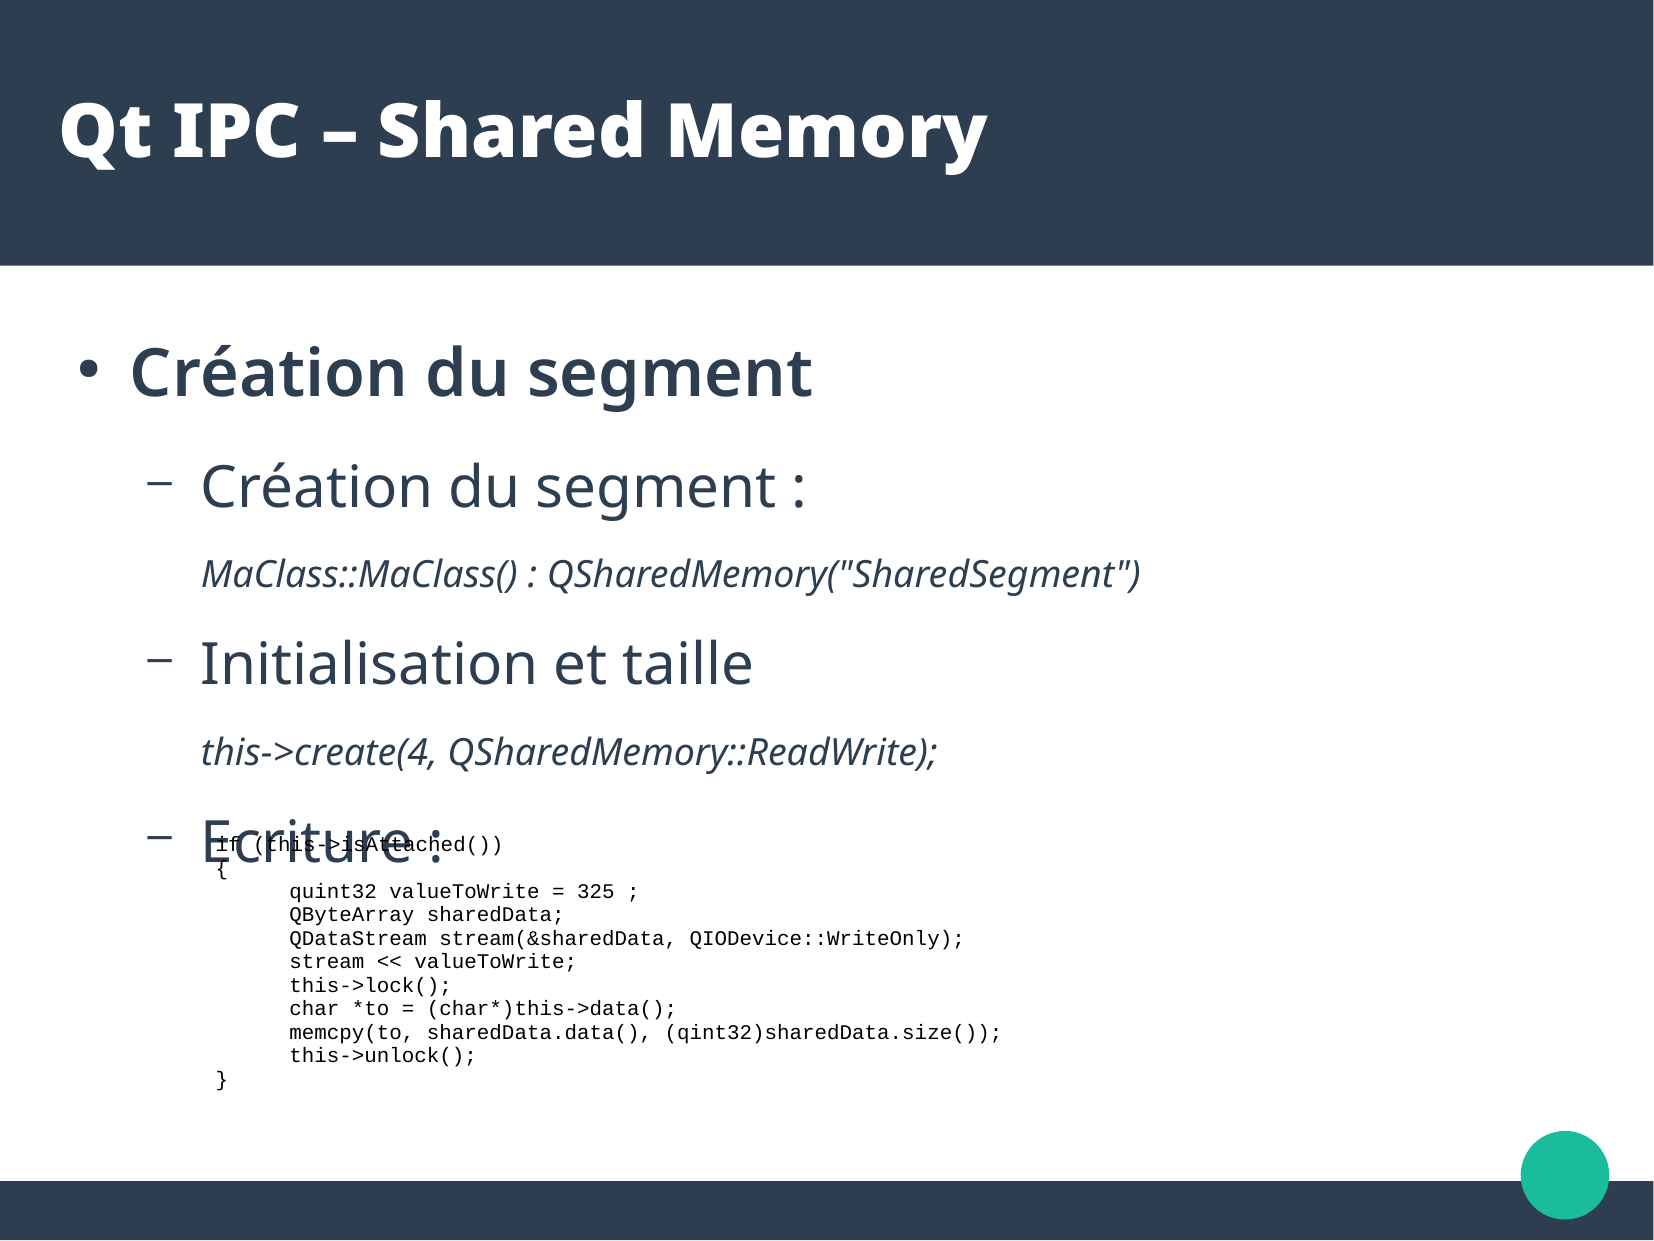

# Qt IPC – Shared Memory
Création du segment
Création du segment :
MaClass::MaClass() : QSharedMemory("SharedSegment")
Initialisation et taille
this->create(4, QSharedMemory::ReadWrite);
Ecriture :
if (this->isAttached())
{
	quint32 valueToWrite = 325 ;
	QByteArray sharedData;
	QDataStream stream(&sharedData, QIODevice::WriteOnly);
	stream << valueToWrite;
	this->lock();
	char *to = (char*)this->data();
	memcpy(to, sharedData.data(), (qint32)sharedData.size());
	this->unlock();
}